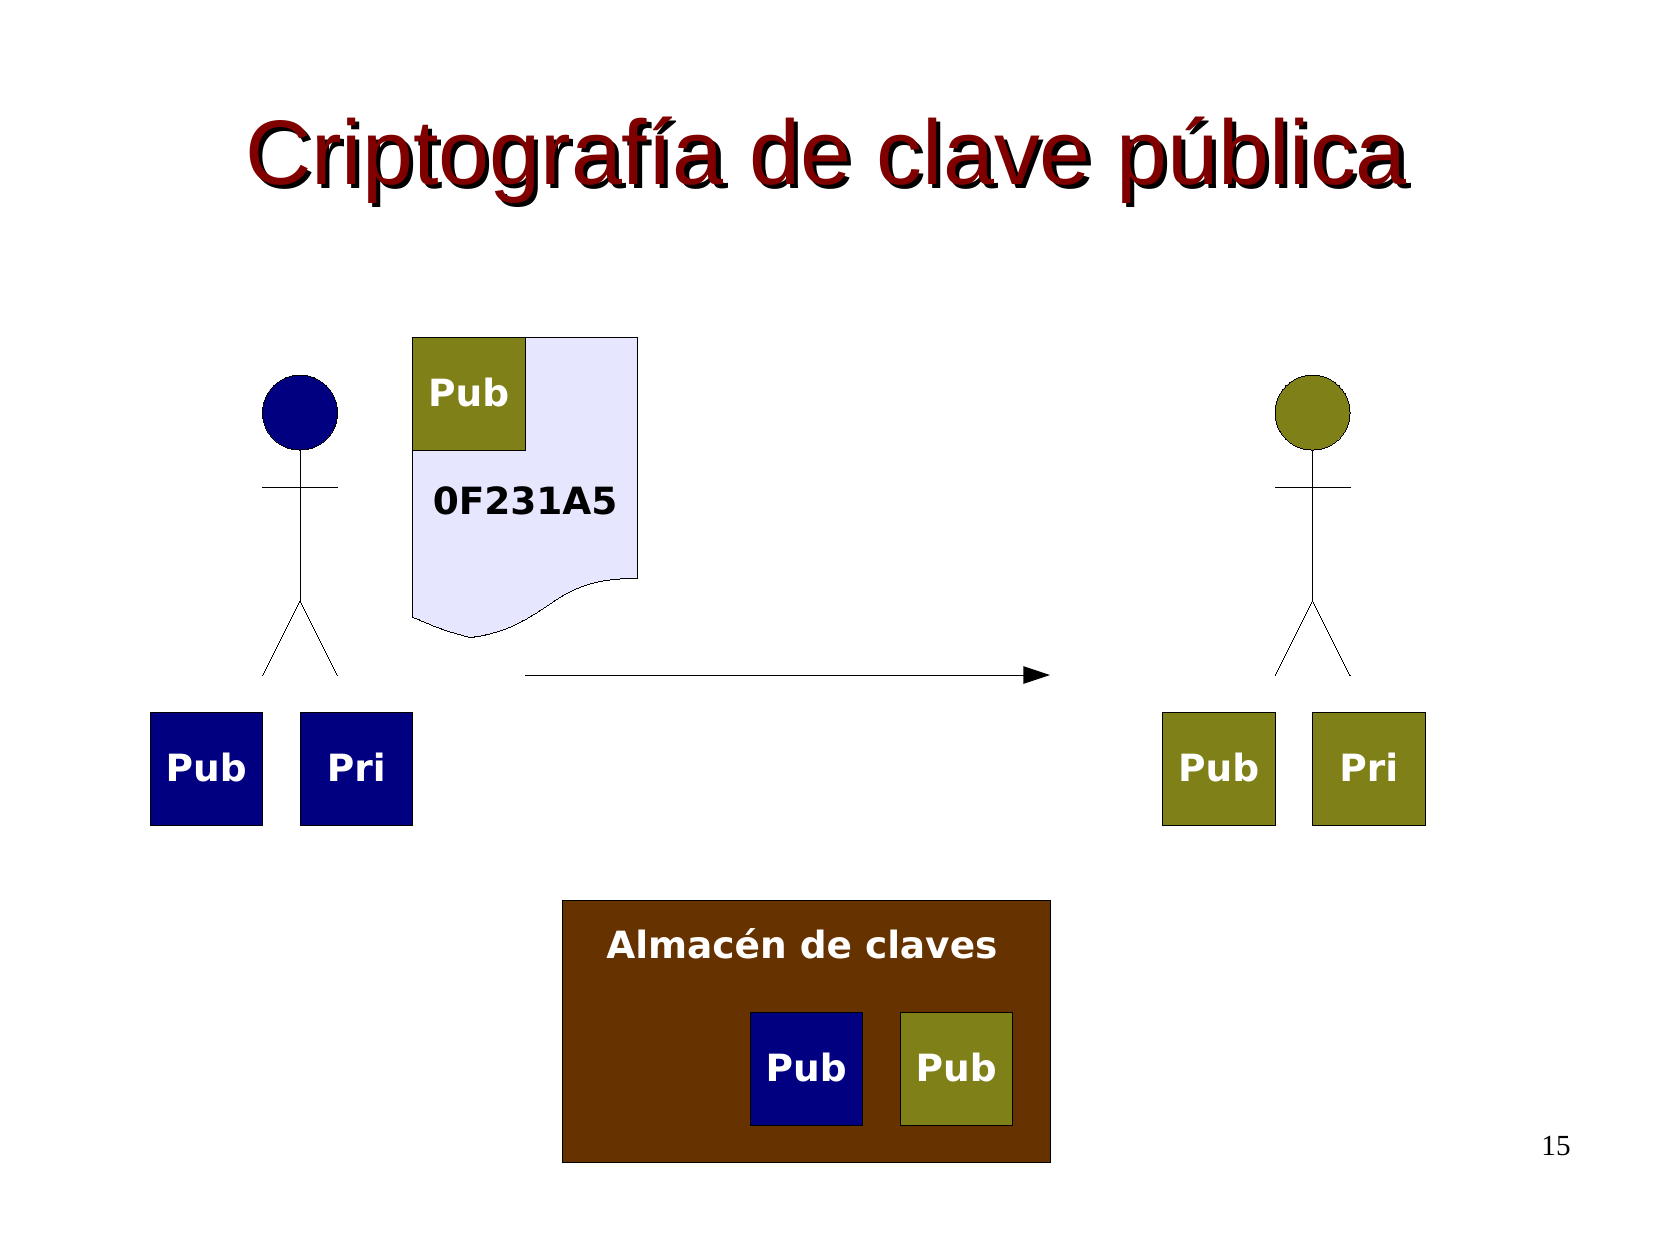

# Criptografía de clave pública
0F231A5
Pub
Pub
Pri
Pub
Pri
Almacén de claves
Pub
Pub
15